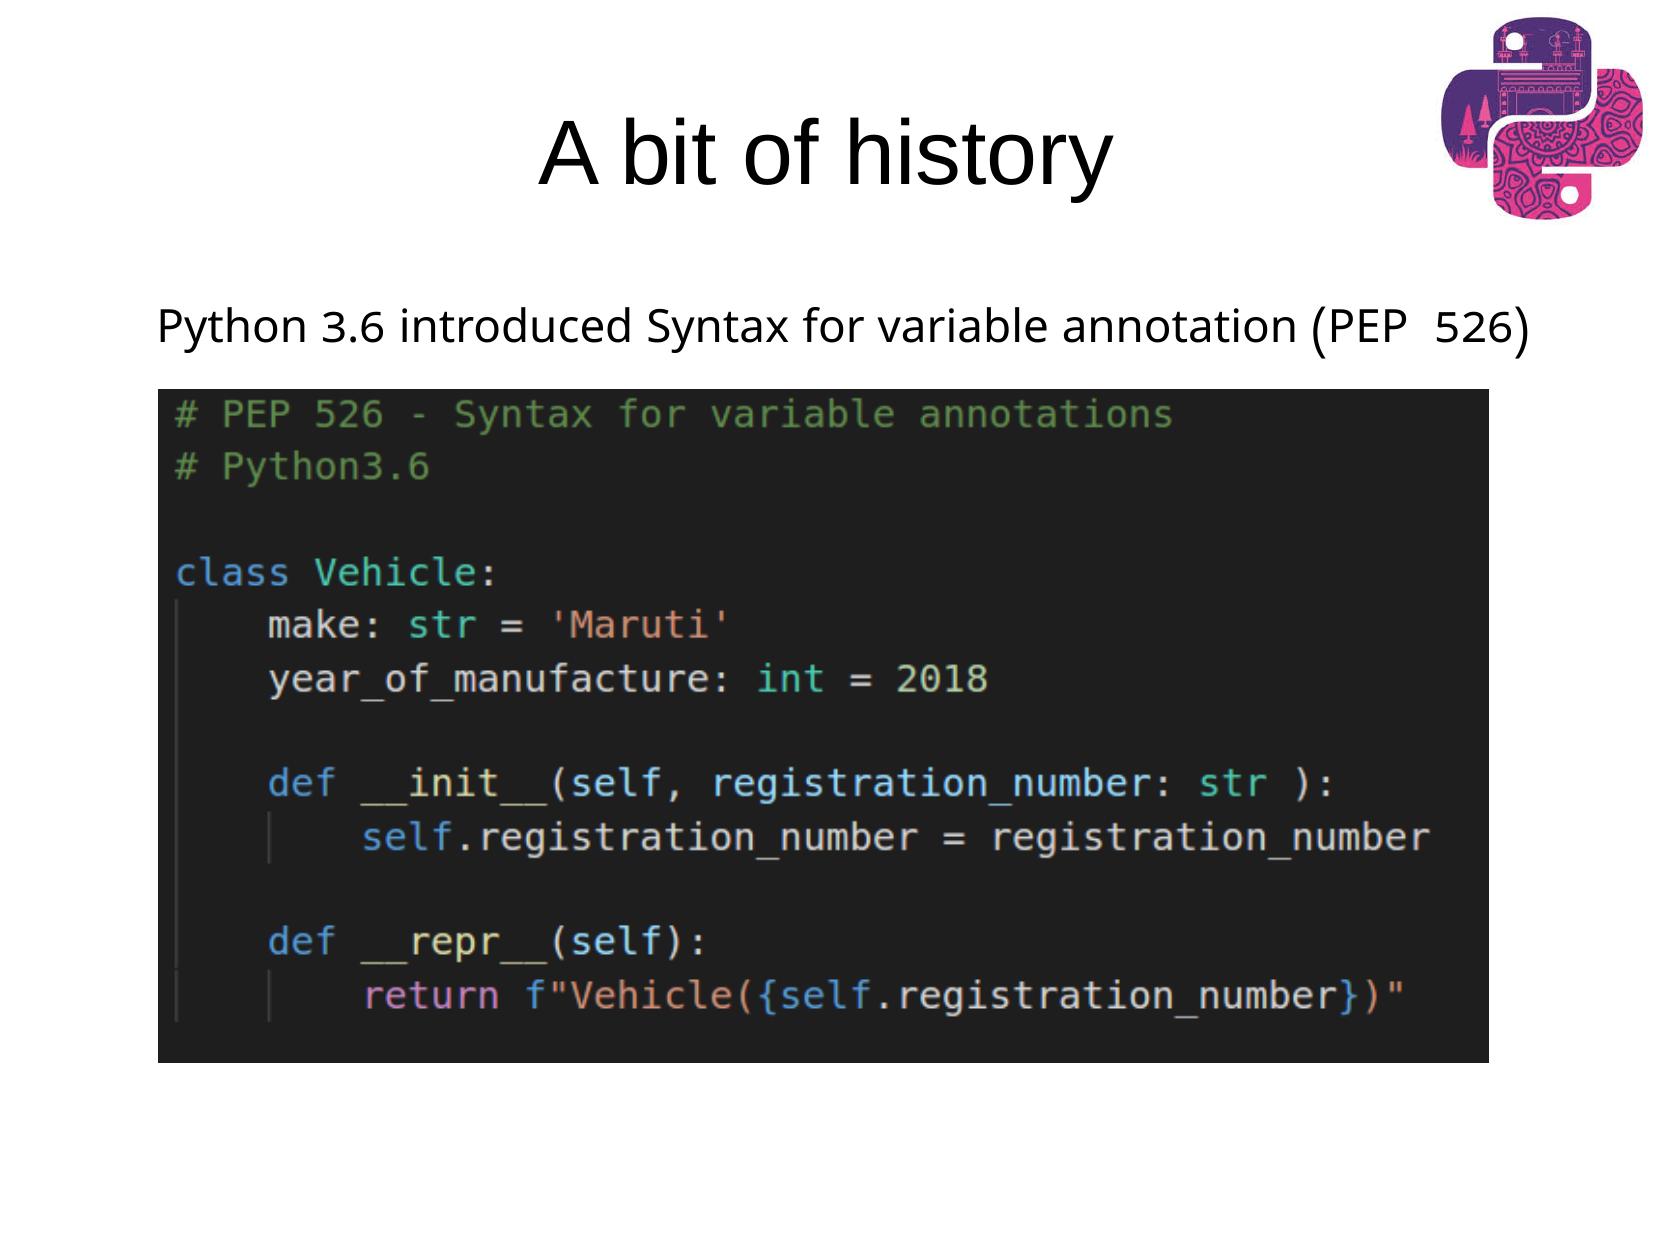

# A bit of history
Python 3.6 introduced Syntax for variable annotation (PEP 526)